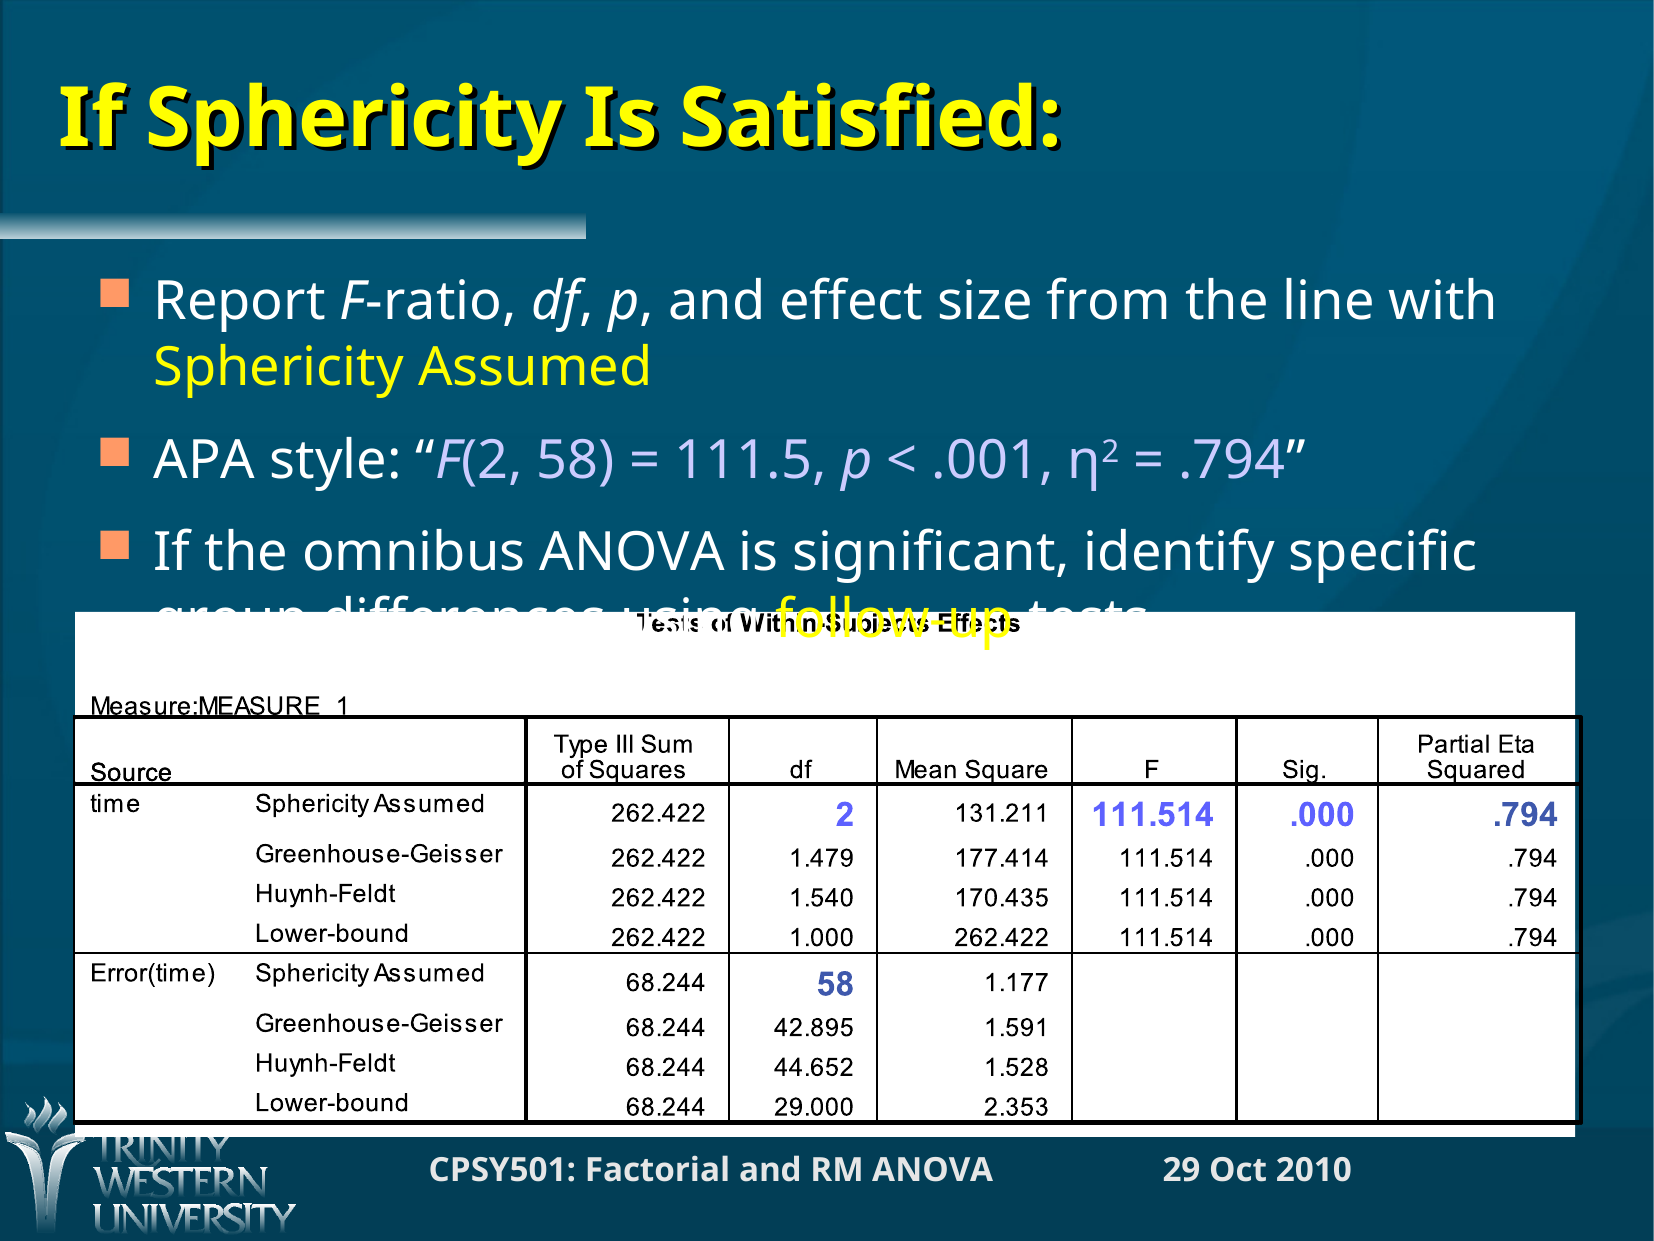

# If Sphericity Is Satisfied:
Report F-ratio, df, p, and effect size from the line with Sphericity Assumed
APA style: “F(2, 58) = 111.5, p < .001, η2 = .794”
If the omnibus ANOVA is significant, identify specific group differences using follow-up tests
CPSY501: Factorial and RM ANOVA
29 Oct 2010